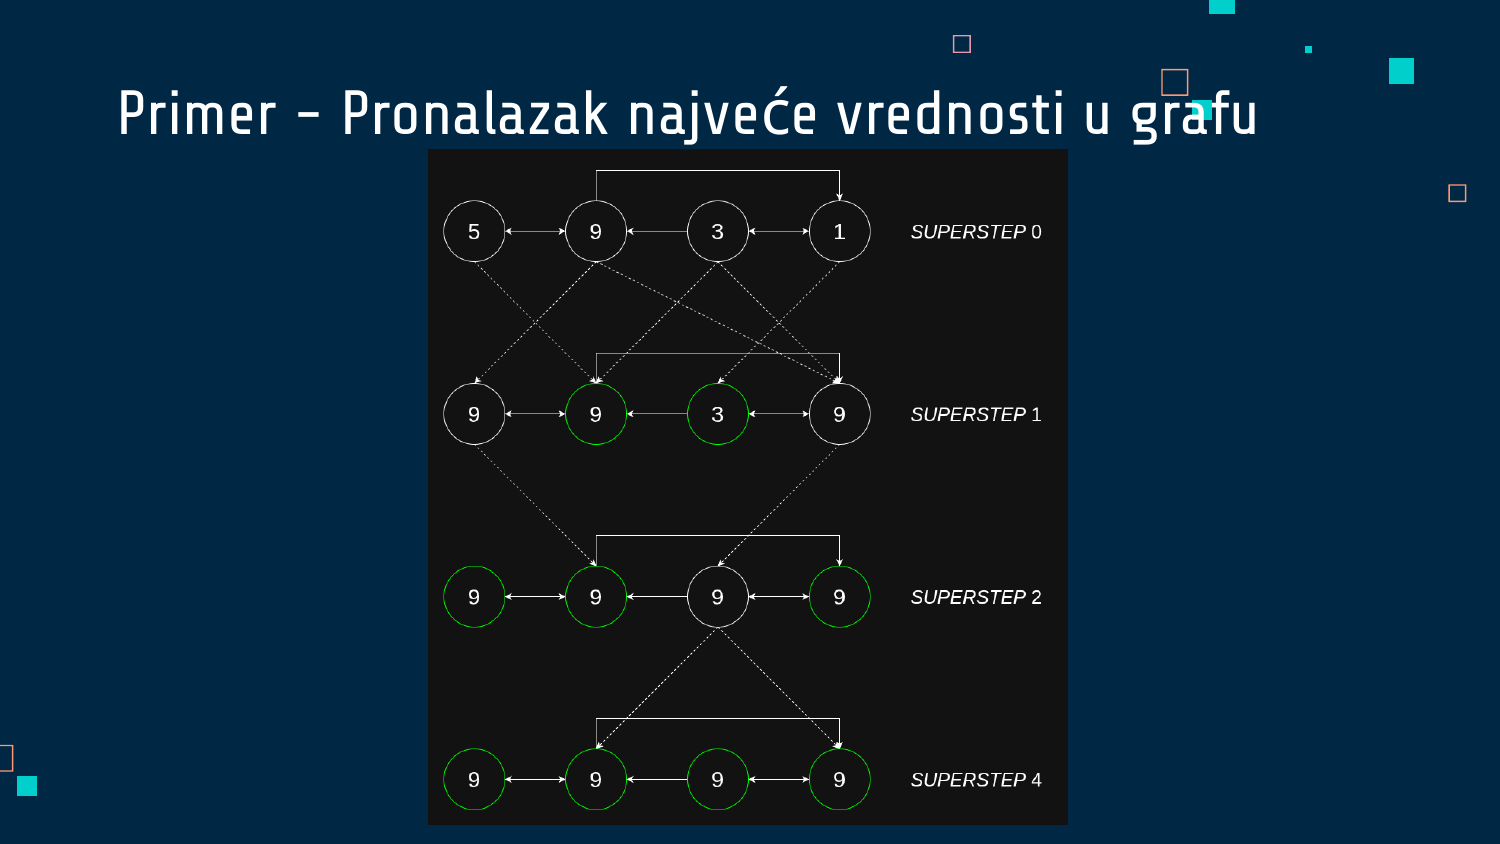

# Primer - Pronalazak najveće vrednosti u grafu